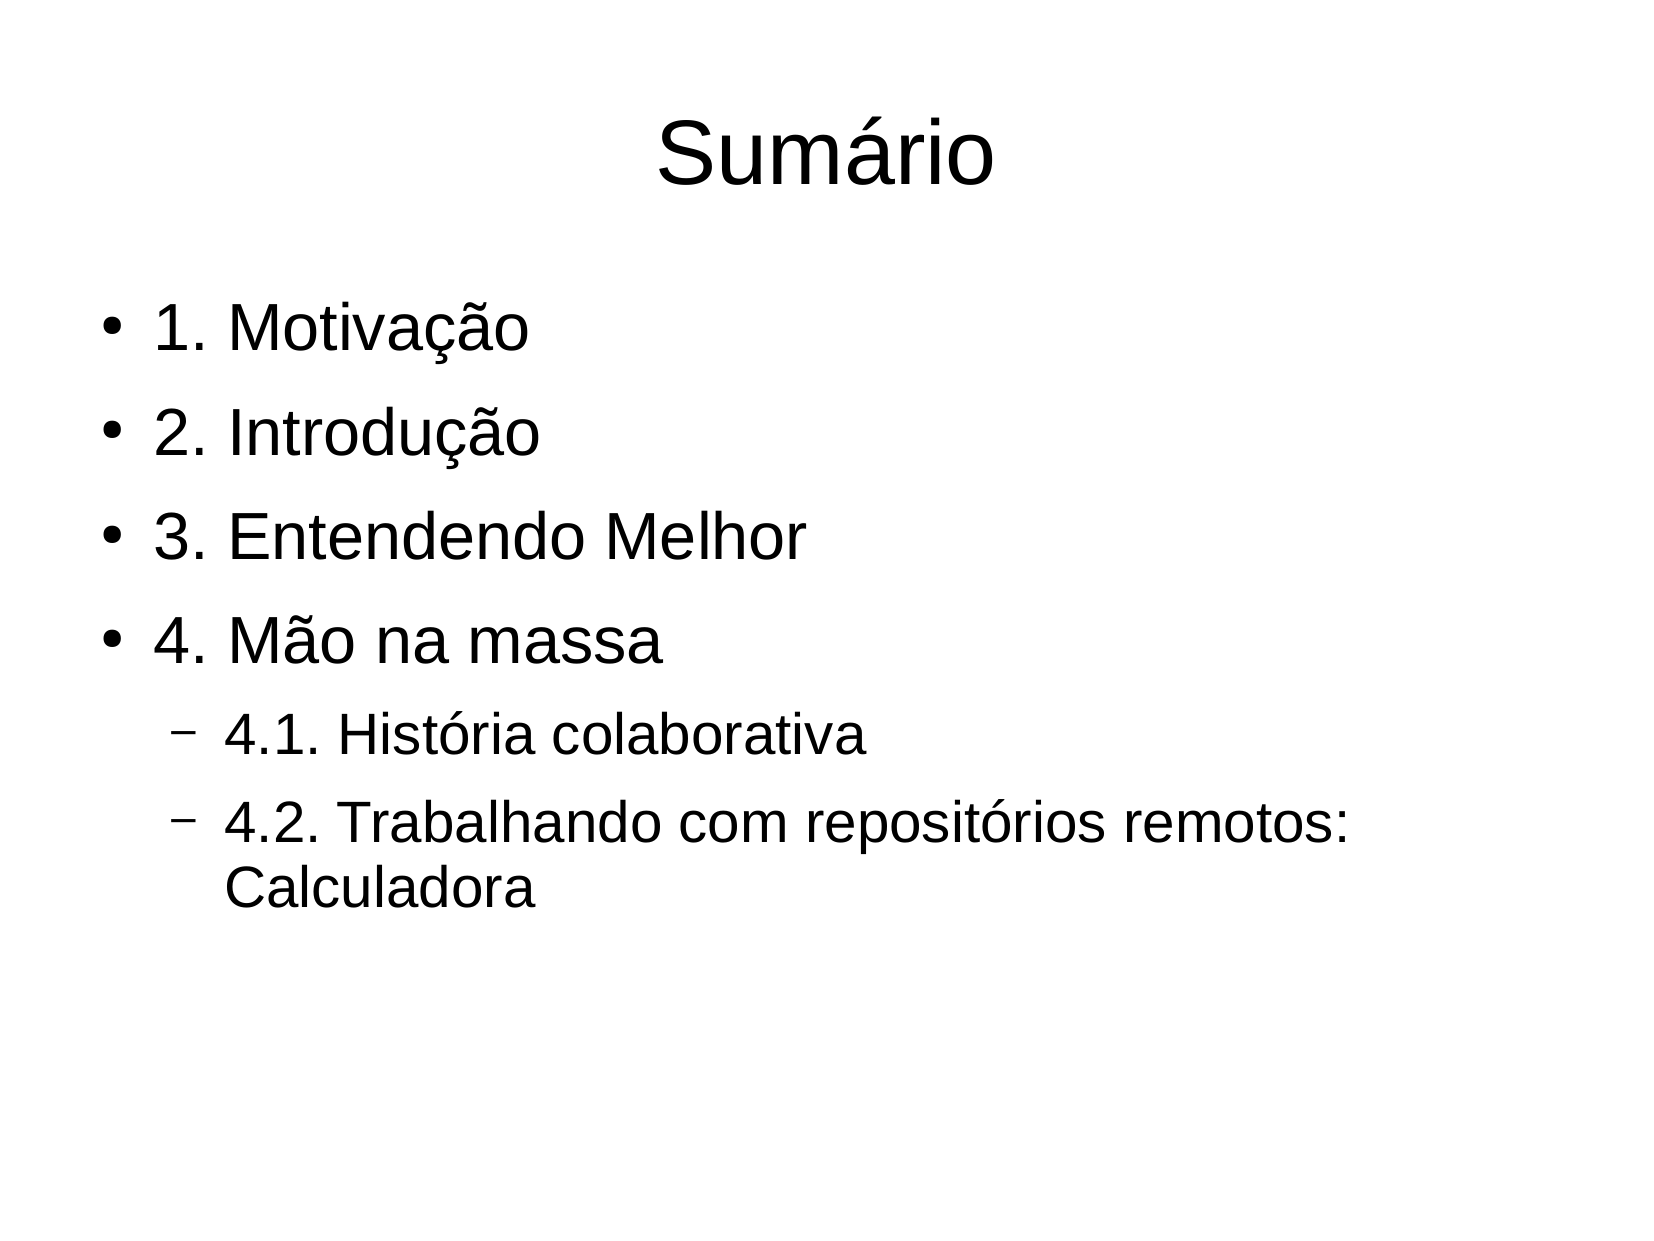

# Sumário
1. Motivação
2. Introdução
3. Entendendo Melhor
4. Mão na massa
4.1. História colaborativa
4.2. Trabalhando com repositórios remotos: Calculadora